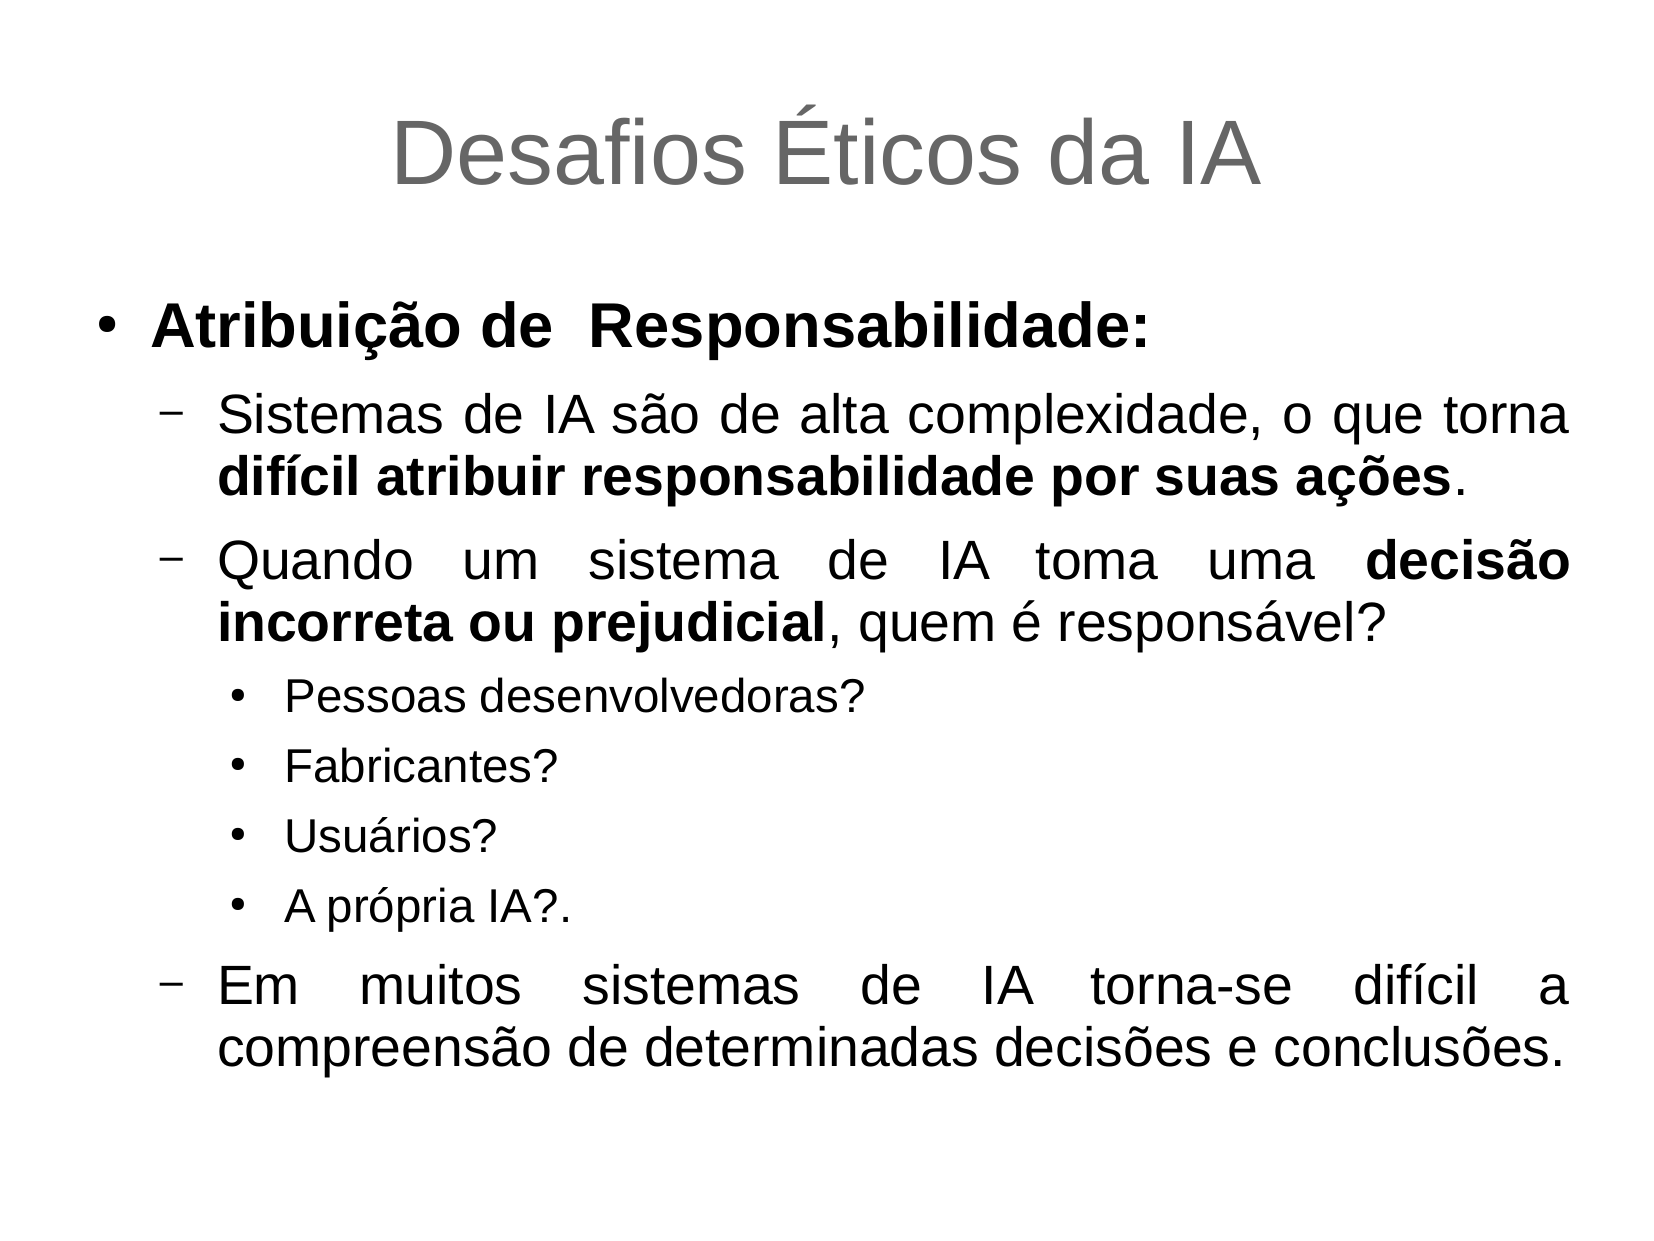

# Desafios Éticos da IA
Atribuição de Responsabilidade:
Sistemas de IA são de alta complexidade, o que torna difícil atribuir responsabilidade por suas ações.
Quando um sistema de IA toma uma decisão incorreta ou prejudicial, quem é responsável?
Pessoas desenvolvedoras?
Fabricantes?
Usuários?
A própria IA?.
Em muitos sistemas de IA torna-se difícil a compreensão de determinadas decisões e conclusões.